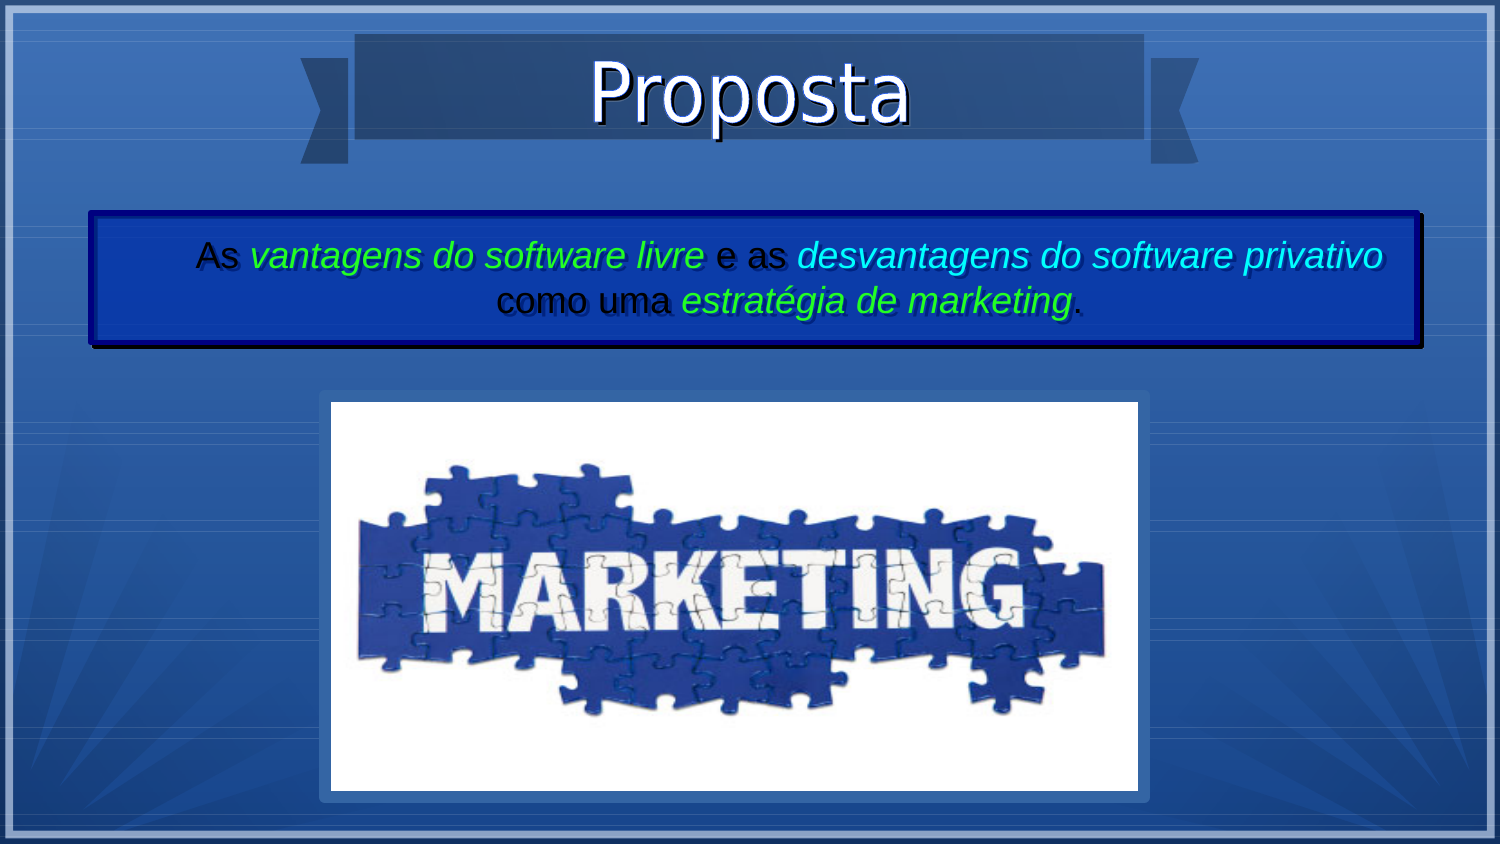

# Proposta
As vantagens do software livre e as desvantagens do software privativo como uma estratégia de marketing.